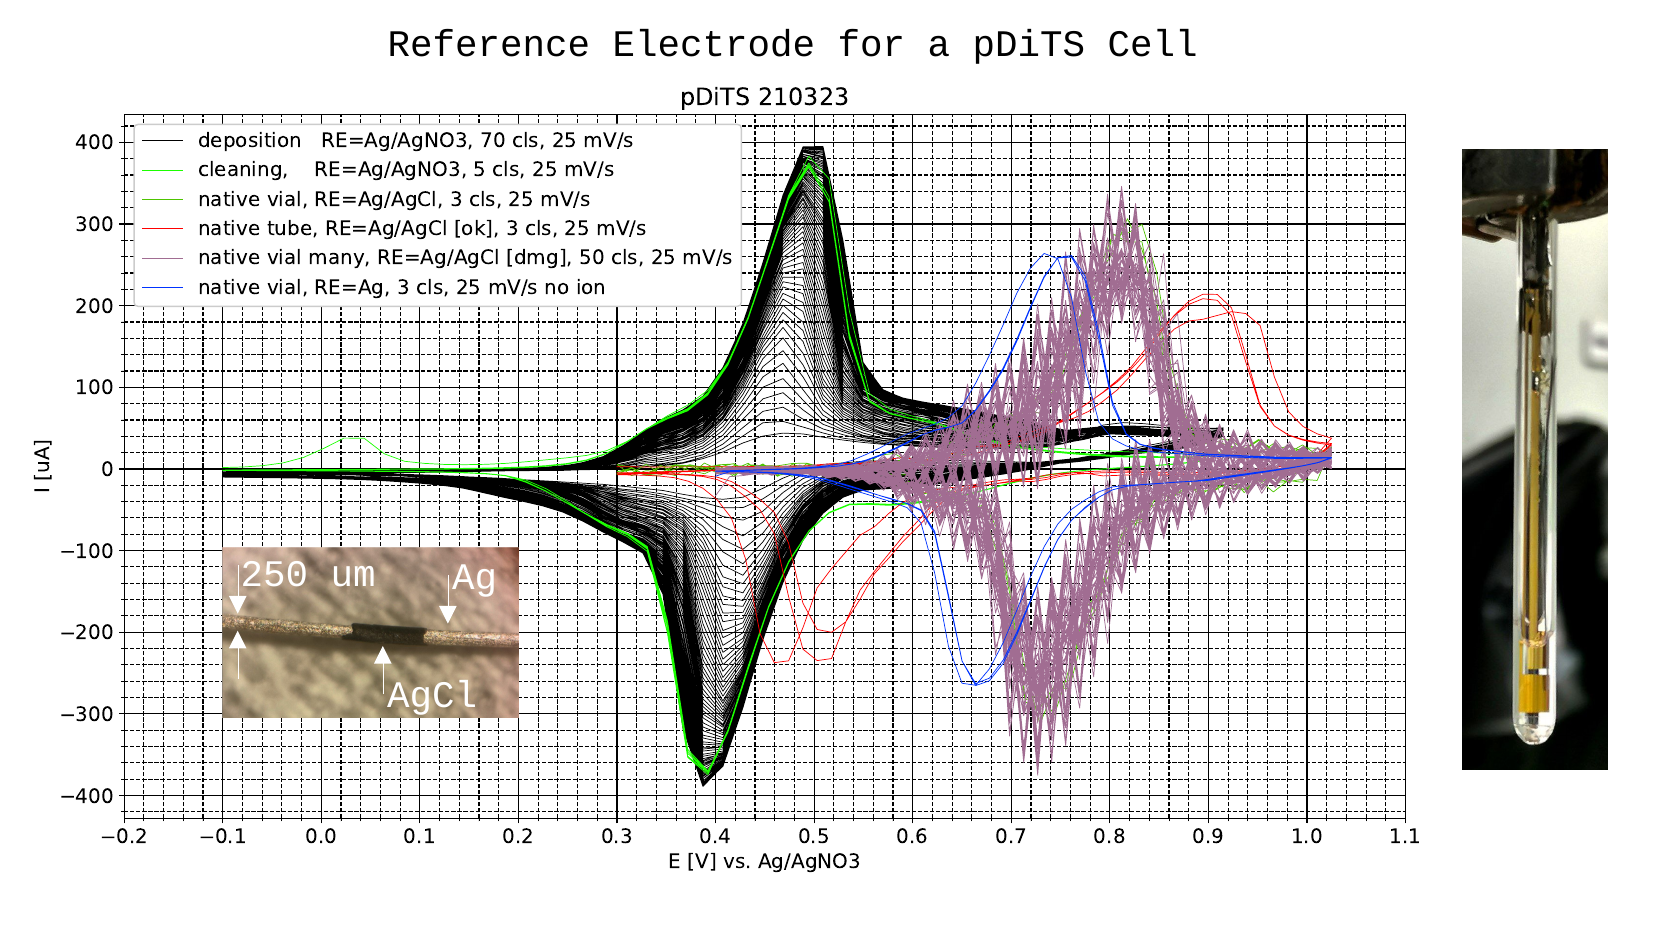

Reference Electrode for a pDiTS Cell
250 um
Ag
AgCl